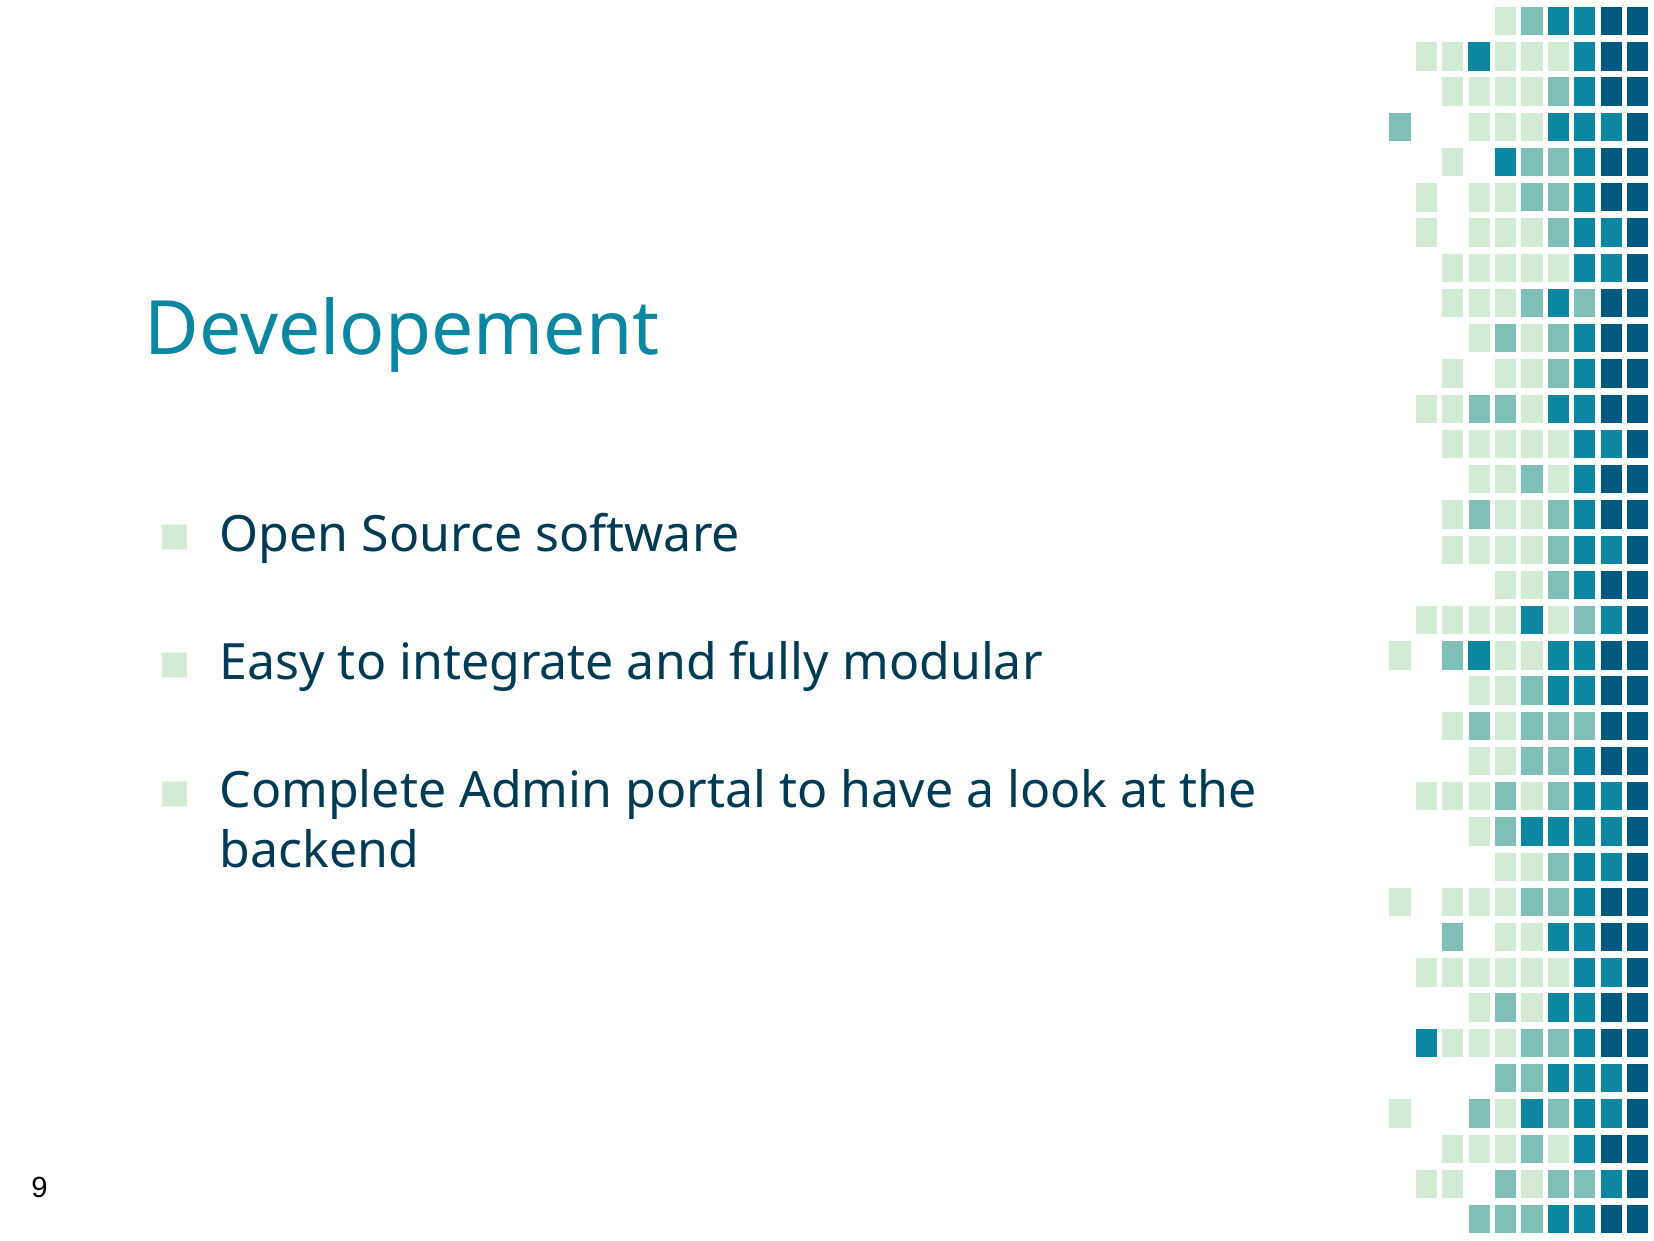

# Developement
Open Source software
Easy to integrate and fully modular
Complete Admin portal to have a look at the backend